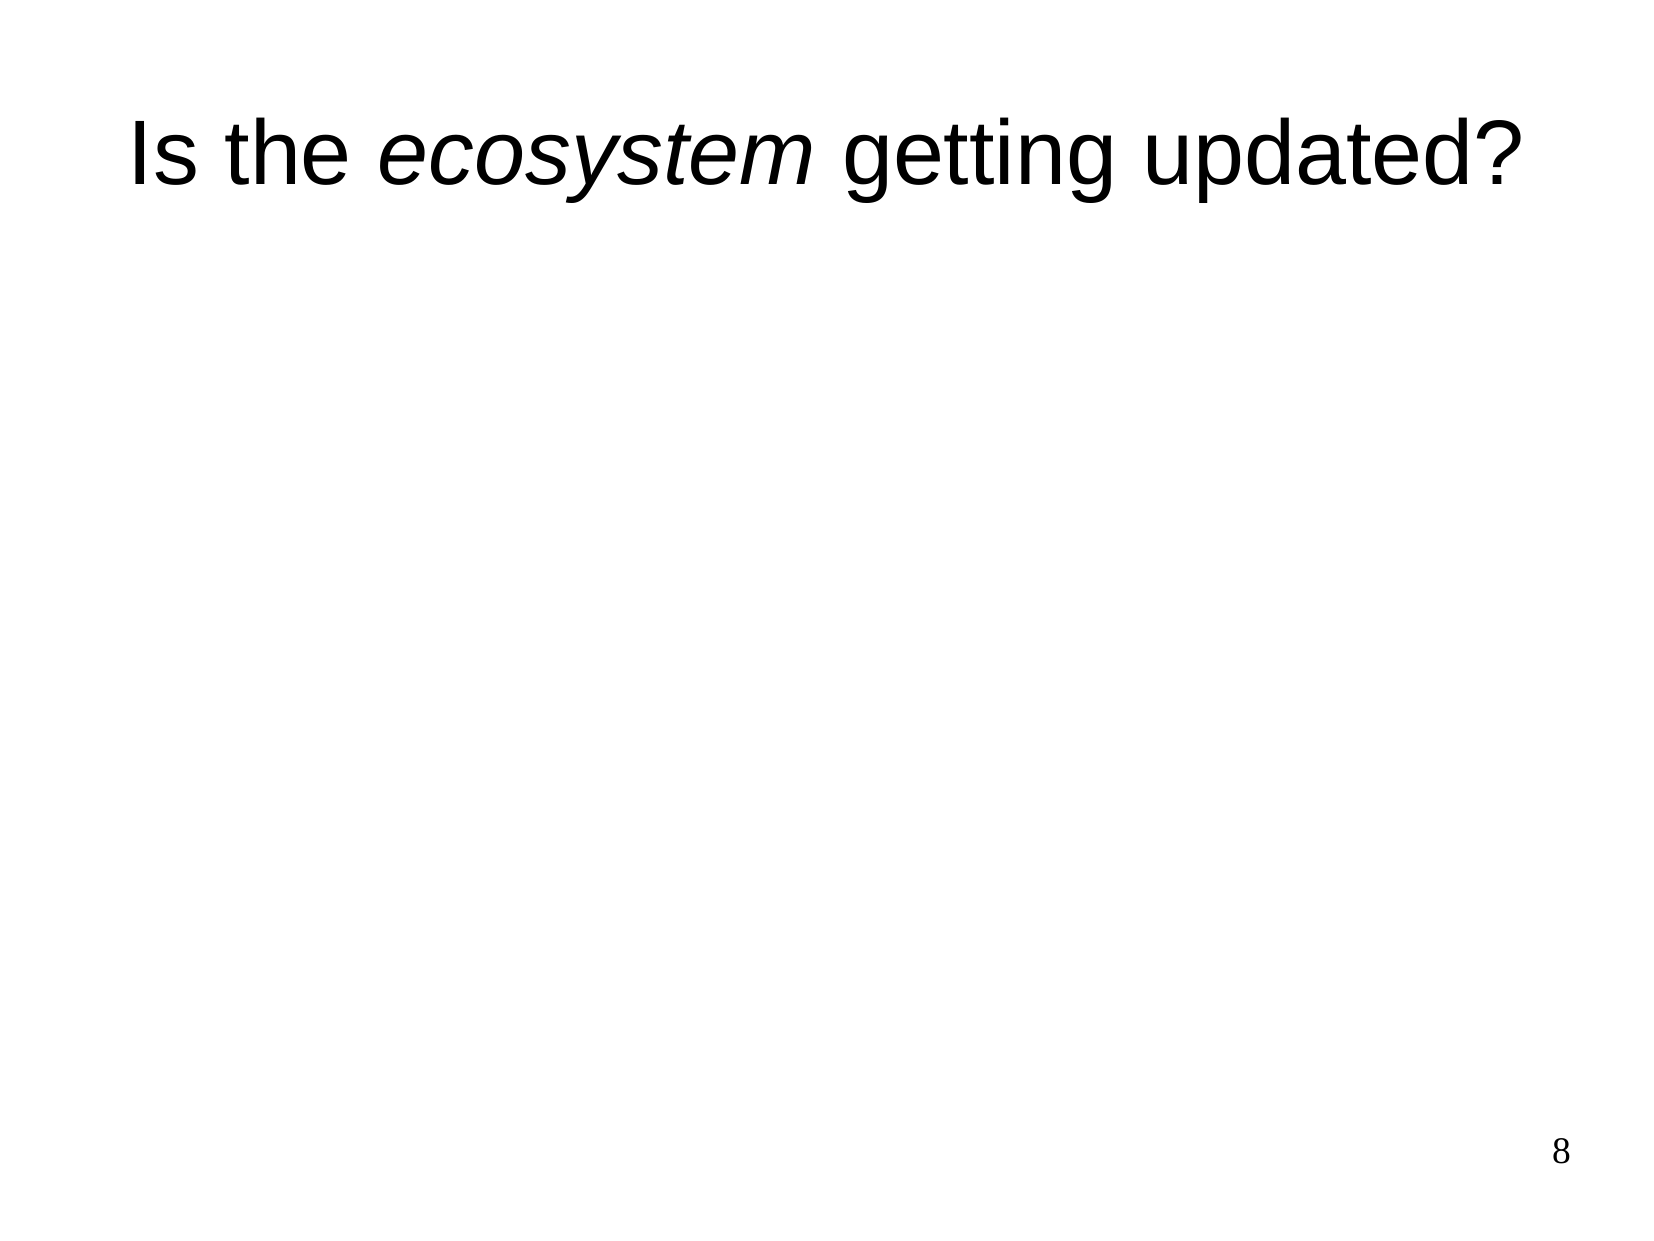

# Is the ecosystem getting updated?
8